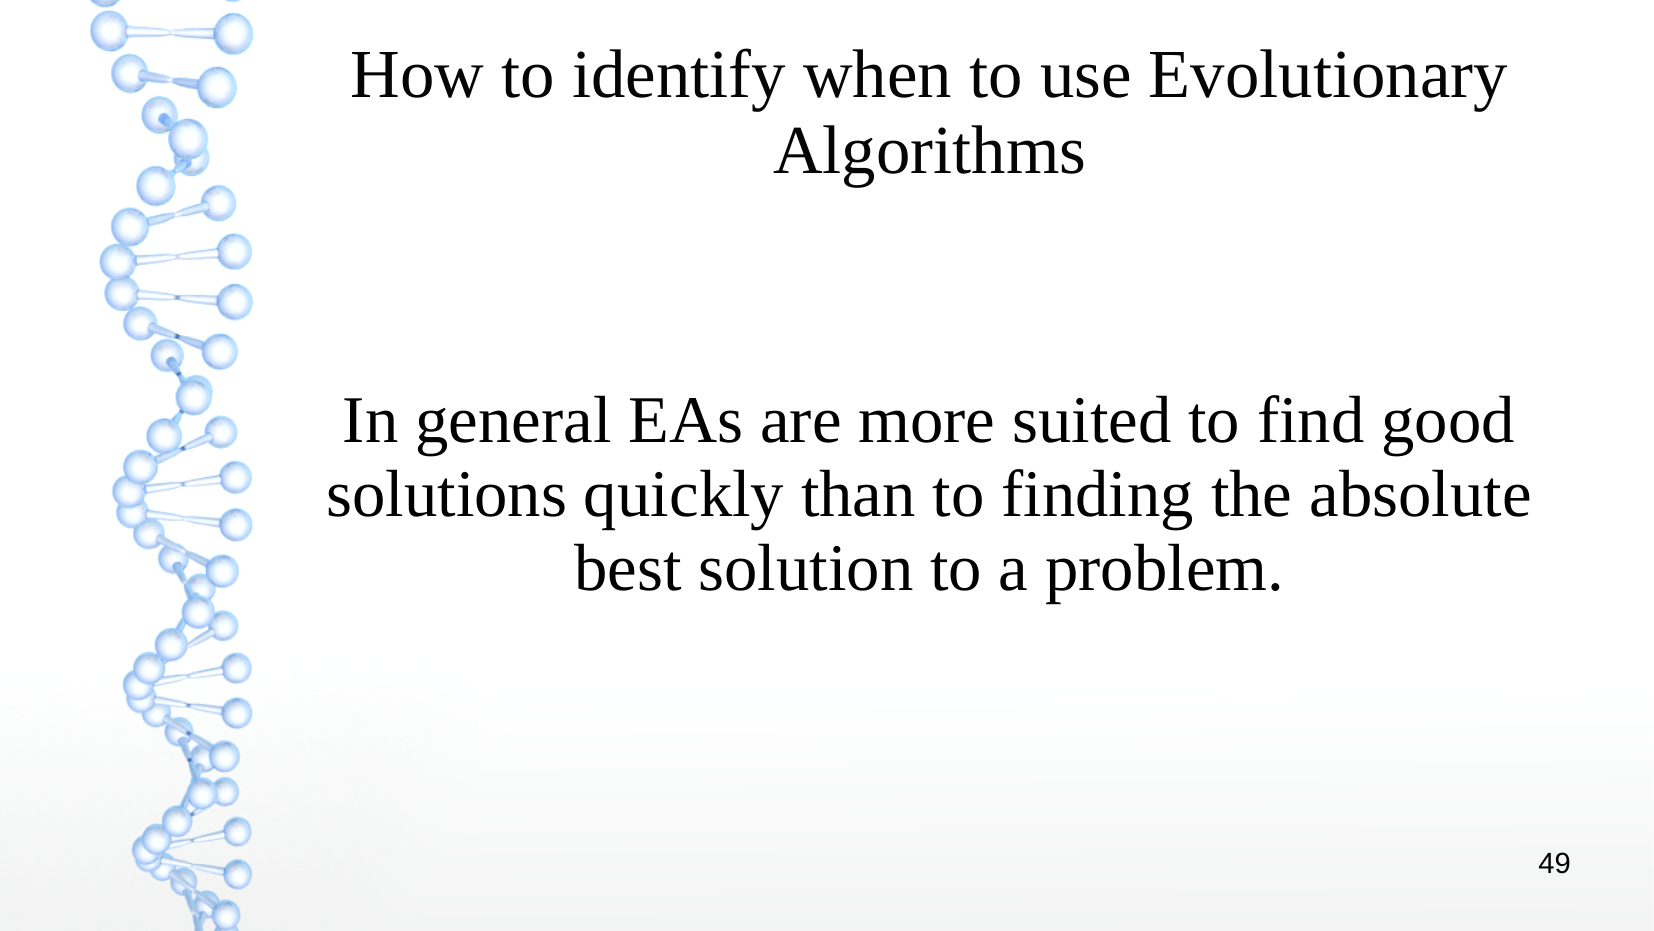

# How to identify when to use Evolutionary Algorithms
In general EAs are more suited to find good solutions quickly than to finding the absolute best solution to a problem.
49